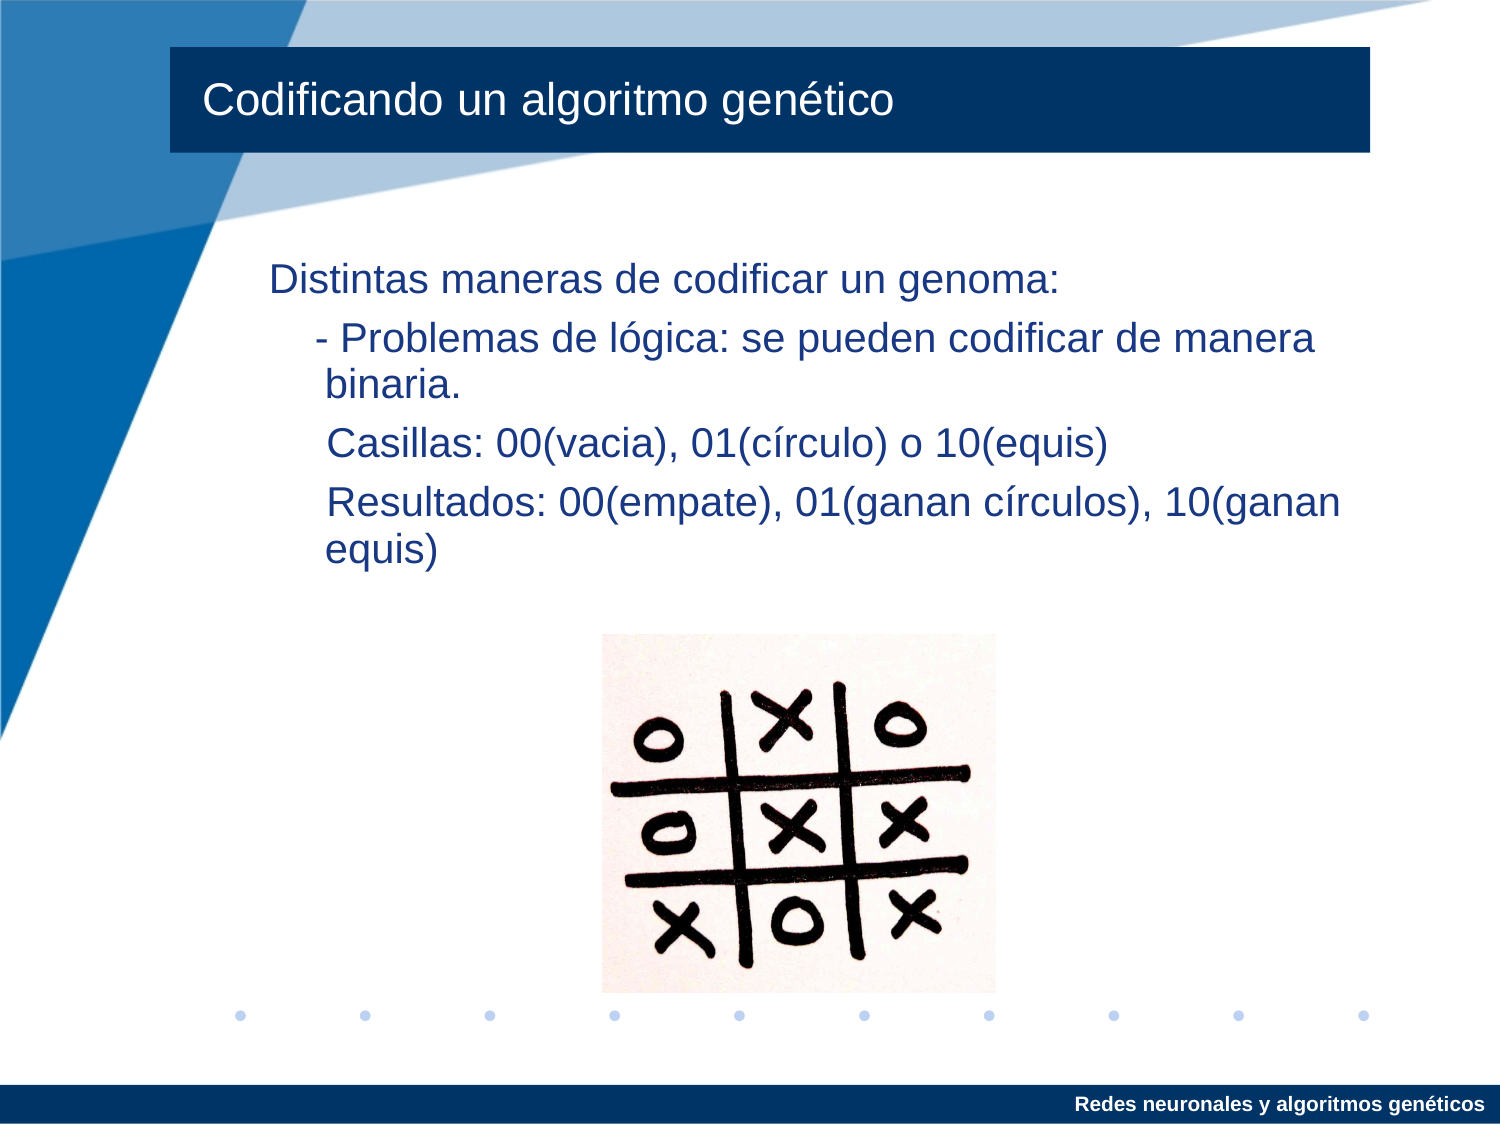

# Codificando un algoritmo genético
Distintas maneras de codificar un genoma:
 - Problemas de lógica: se pueden codificar de manera binaria.
 Casillas: 00(vacia), 01(círculo) o 10(equis)
 Resultados: 00(empate), 01(ganan círculos), 10(ganan equis)